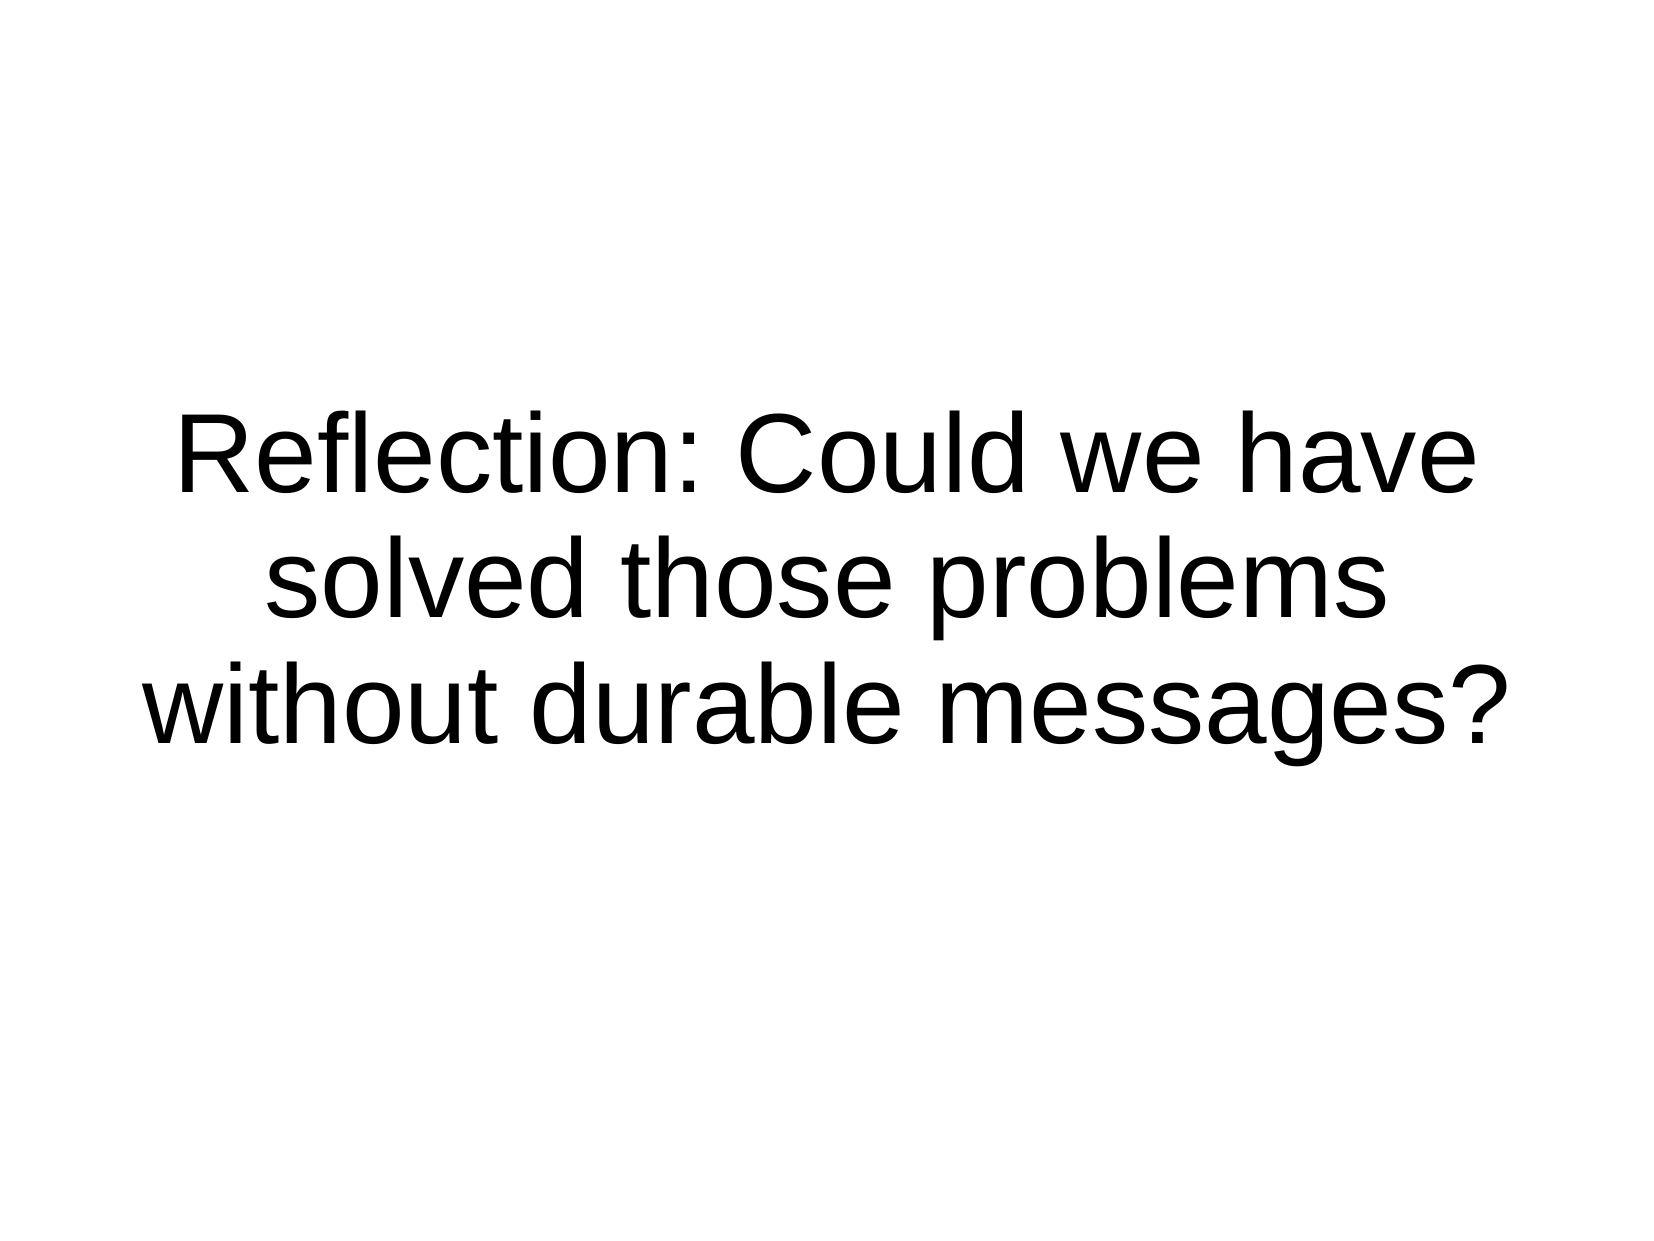

# Reflection: Could we have solved those problems without durable messages?